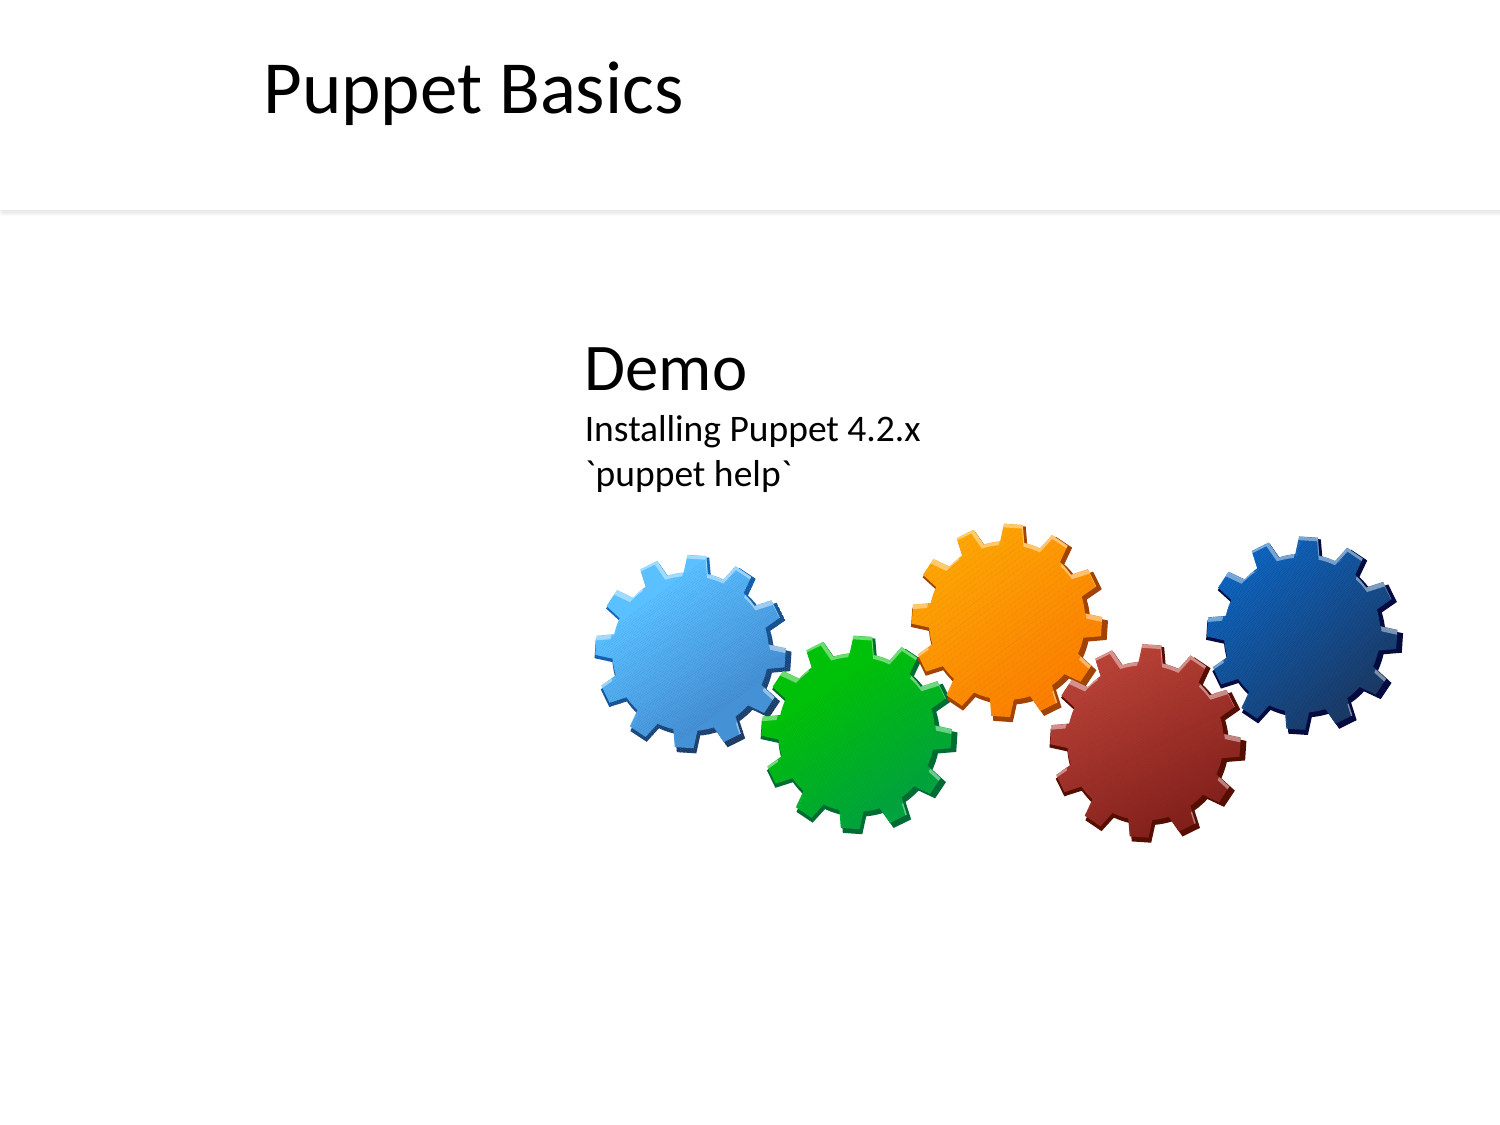

# Puppet Basics
Demo
Installing Puppet 4.2.x
`puppet help`